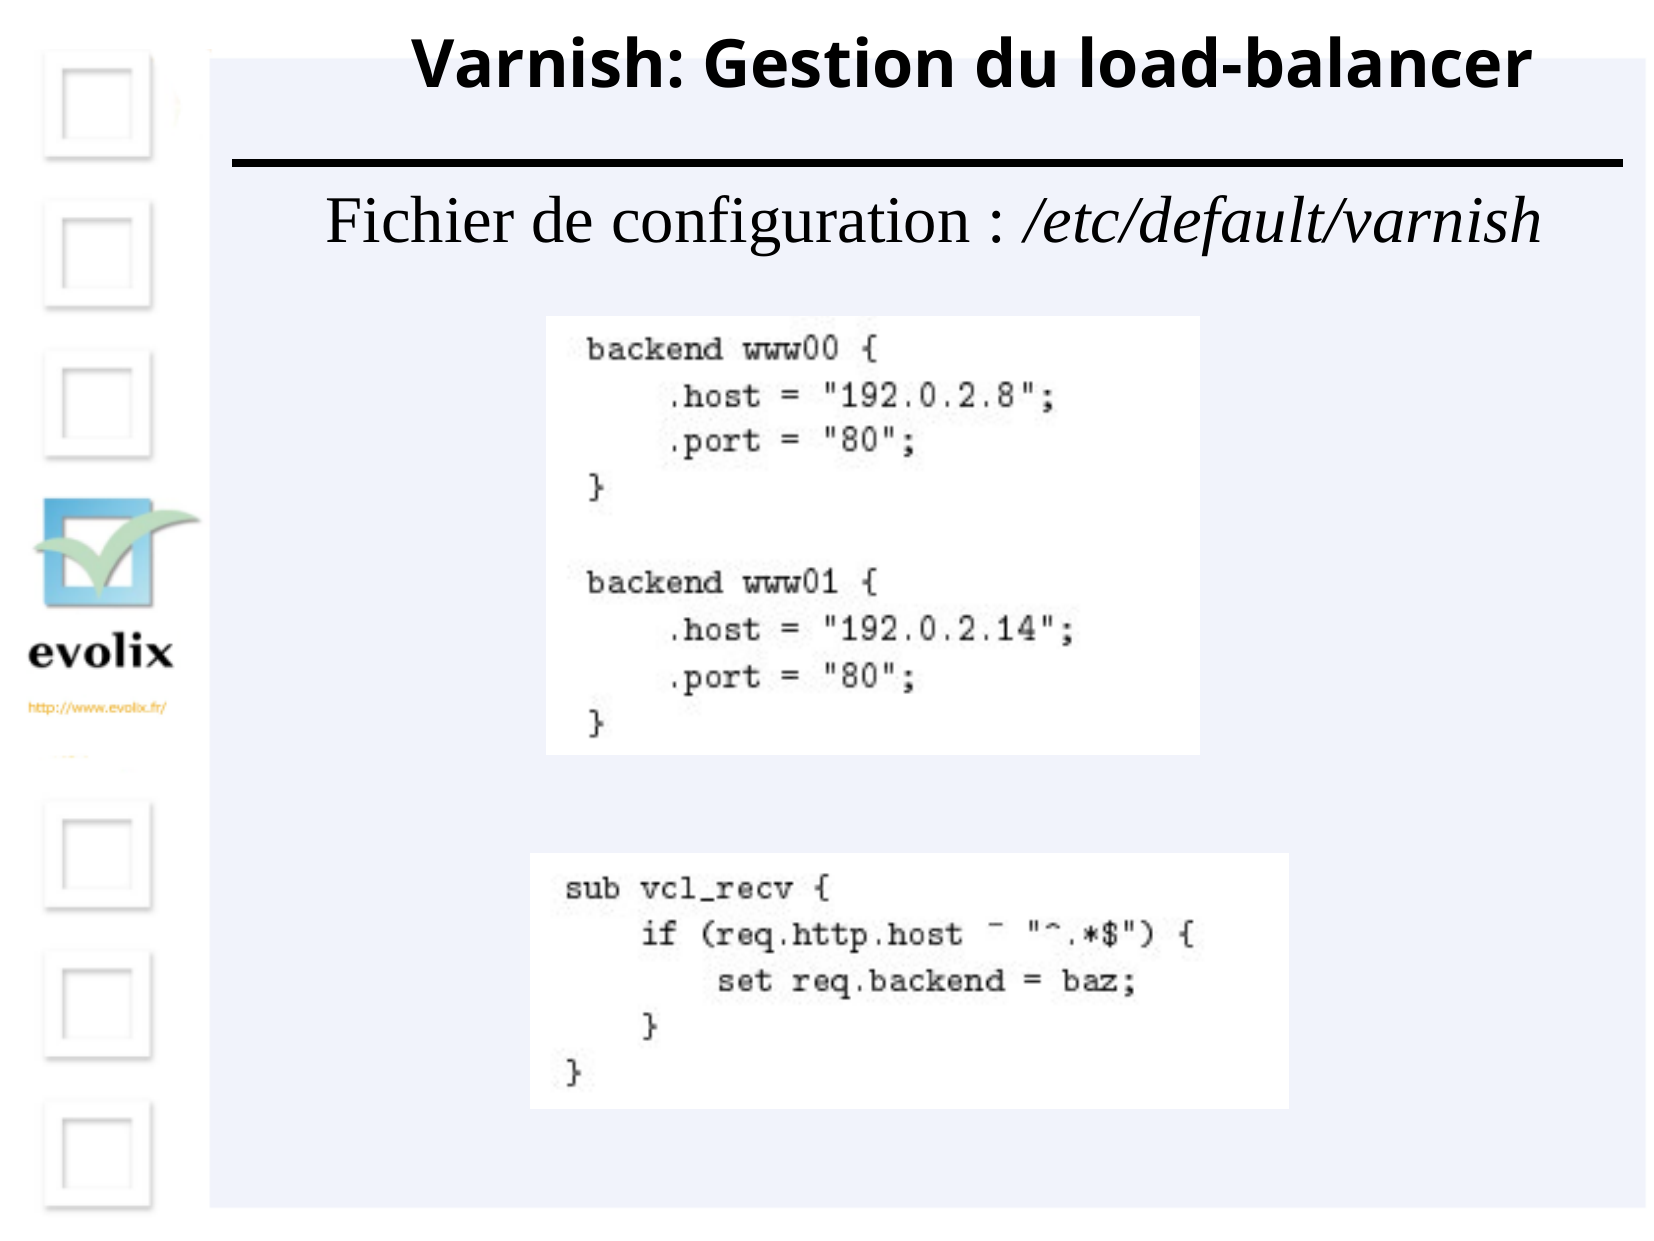

# Varnish: Gestion du load-balancer
Fichier de configuration : /etc/default/varnish